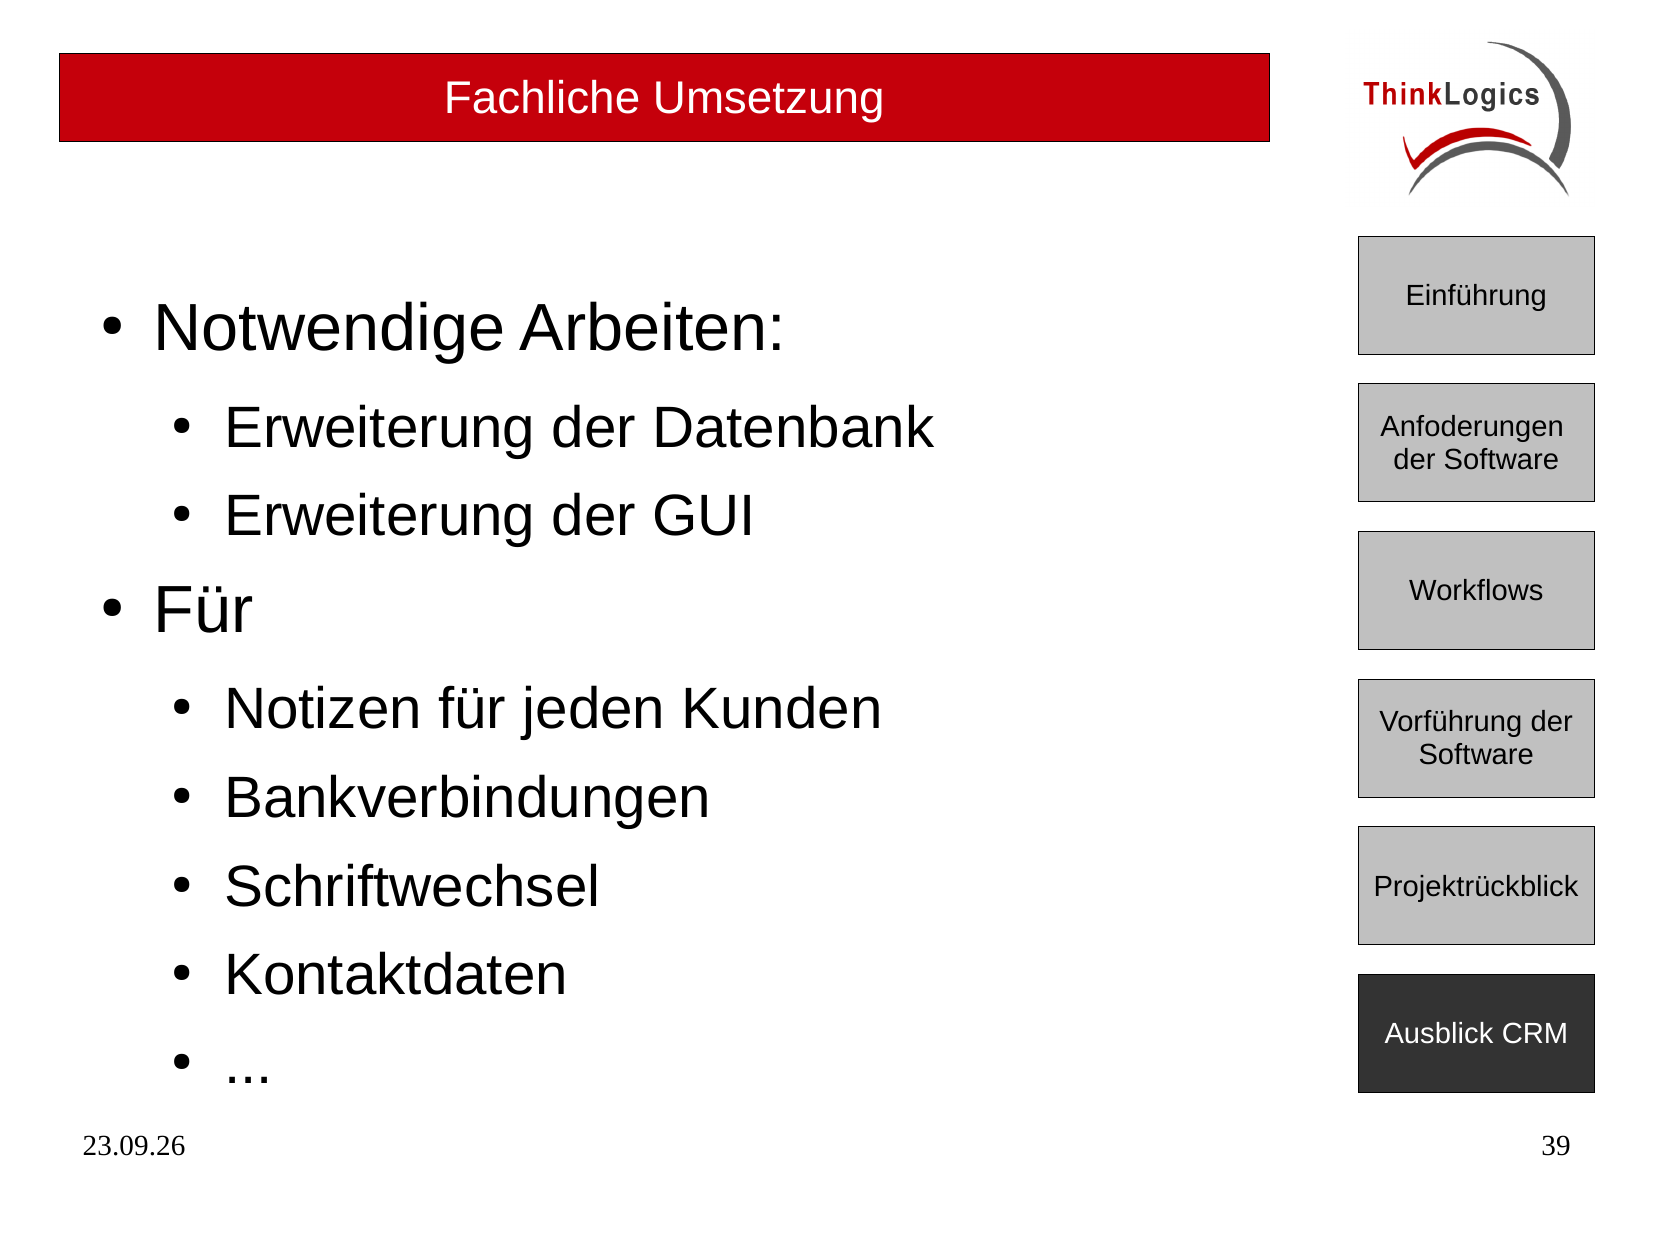

Fachliche Umsetzung
Einführung
# Notwendige Arbeiten:
Erweiterung der Datenbank
Erweiterung der GUI
Für
Notizen für jeden Kunden
Bankverbindungen
Schriftwechsel
Kontaktdaten
...
Anfoderungen
der Software
Workflows
Vorführung der
Software
Projektrückblick
Ausblick CRM
39